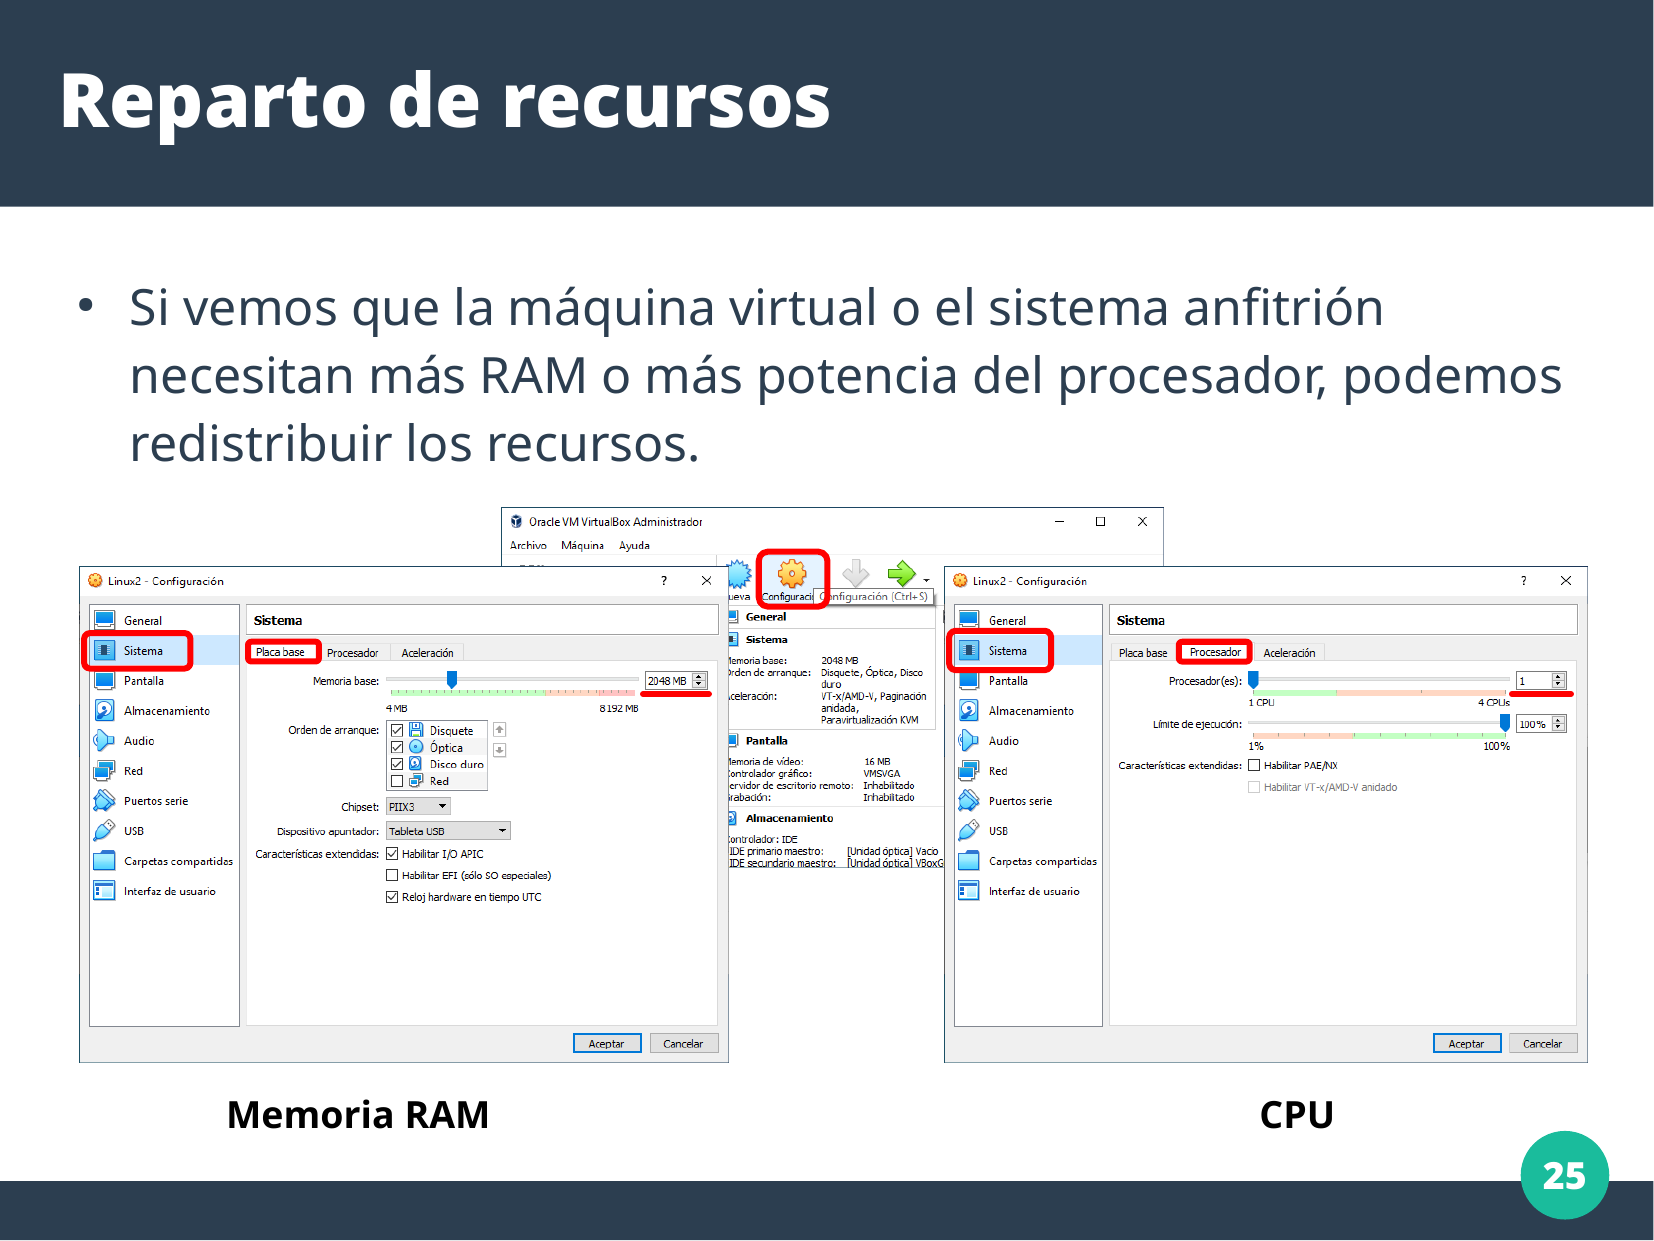

# Reparto de recursos
Si vemos que la máquina virtual o el sistema anfitrión necesitan más RAM o más potencia del procesador, podemos redistribuir los recursos.
Memoria RAM
CPU
25